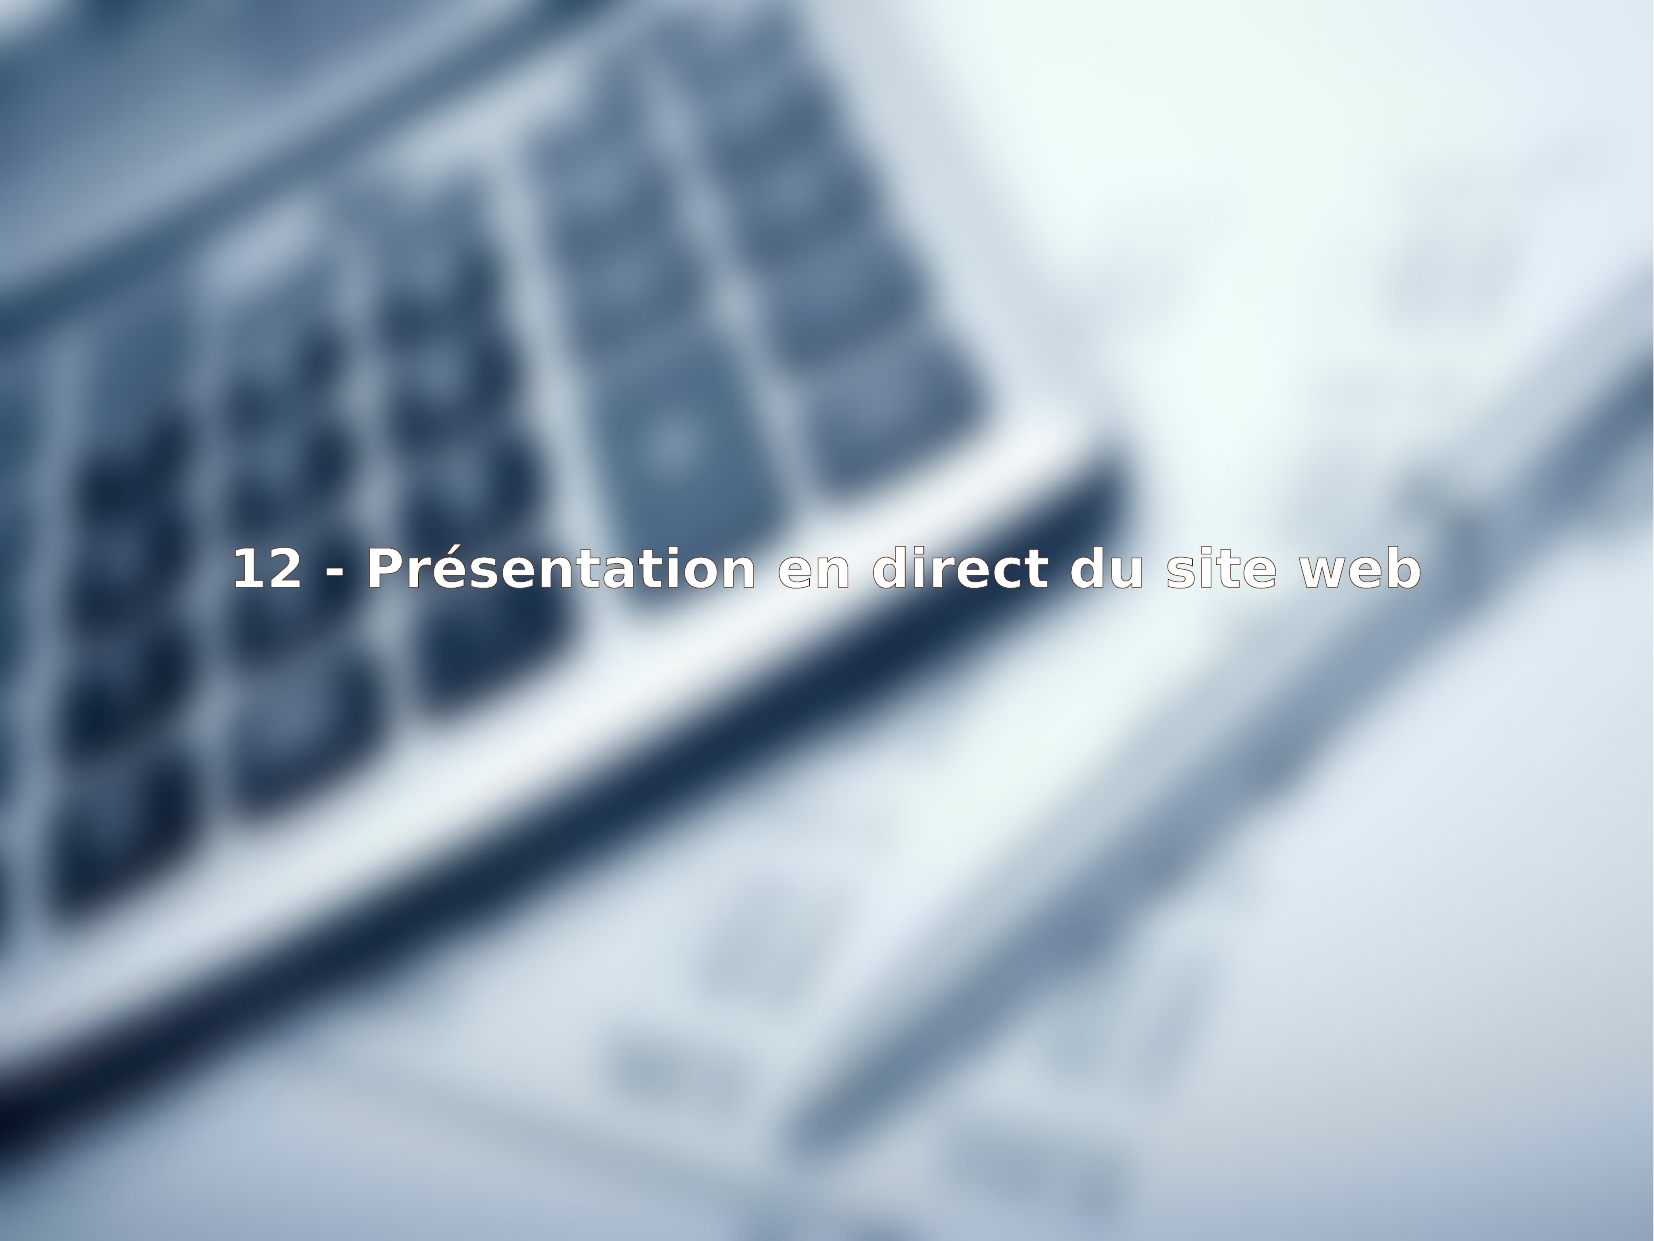

# 12 - Présentation en direct du site web